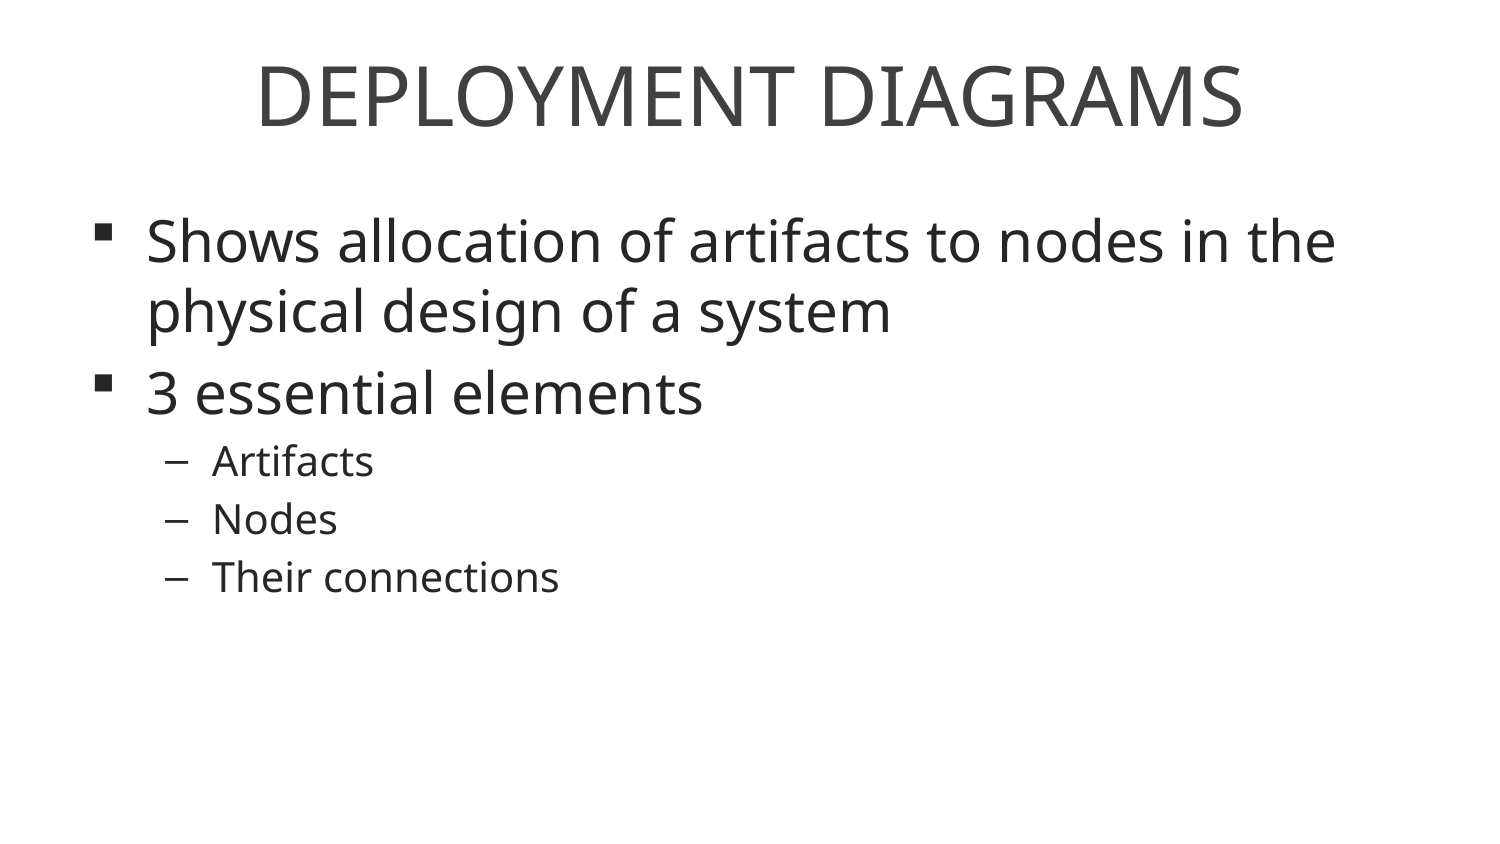

# Deployment diagrams
Shows allocation of artifacts to nodes in the physical design of a system
3 essential elements
Artifacts
Nodes
Their connections